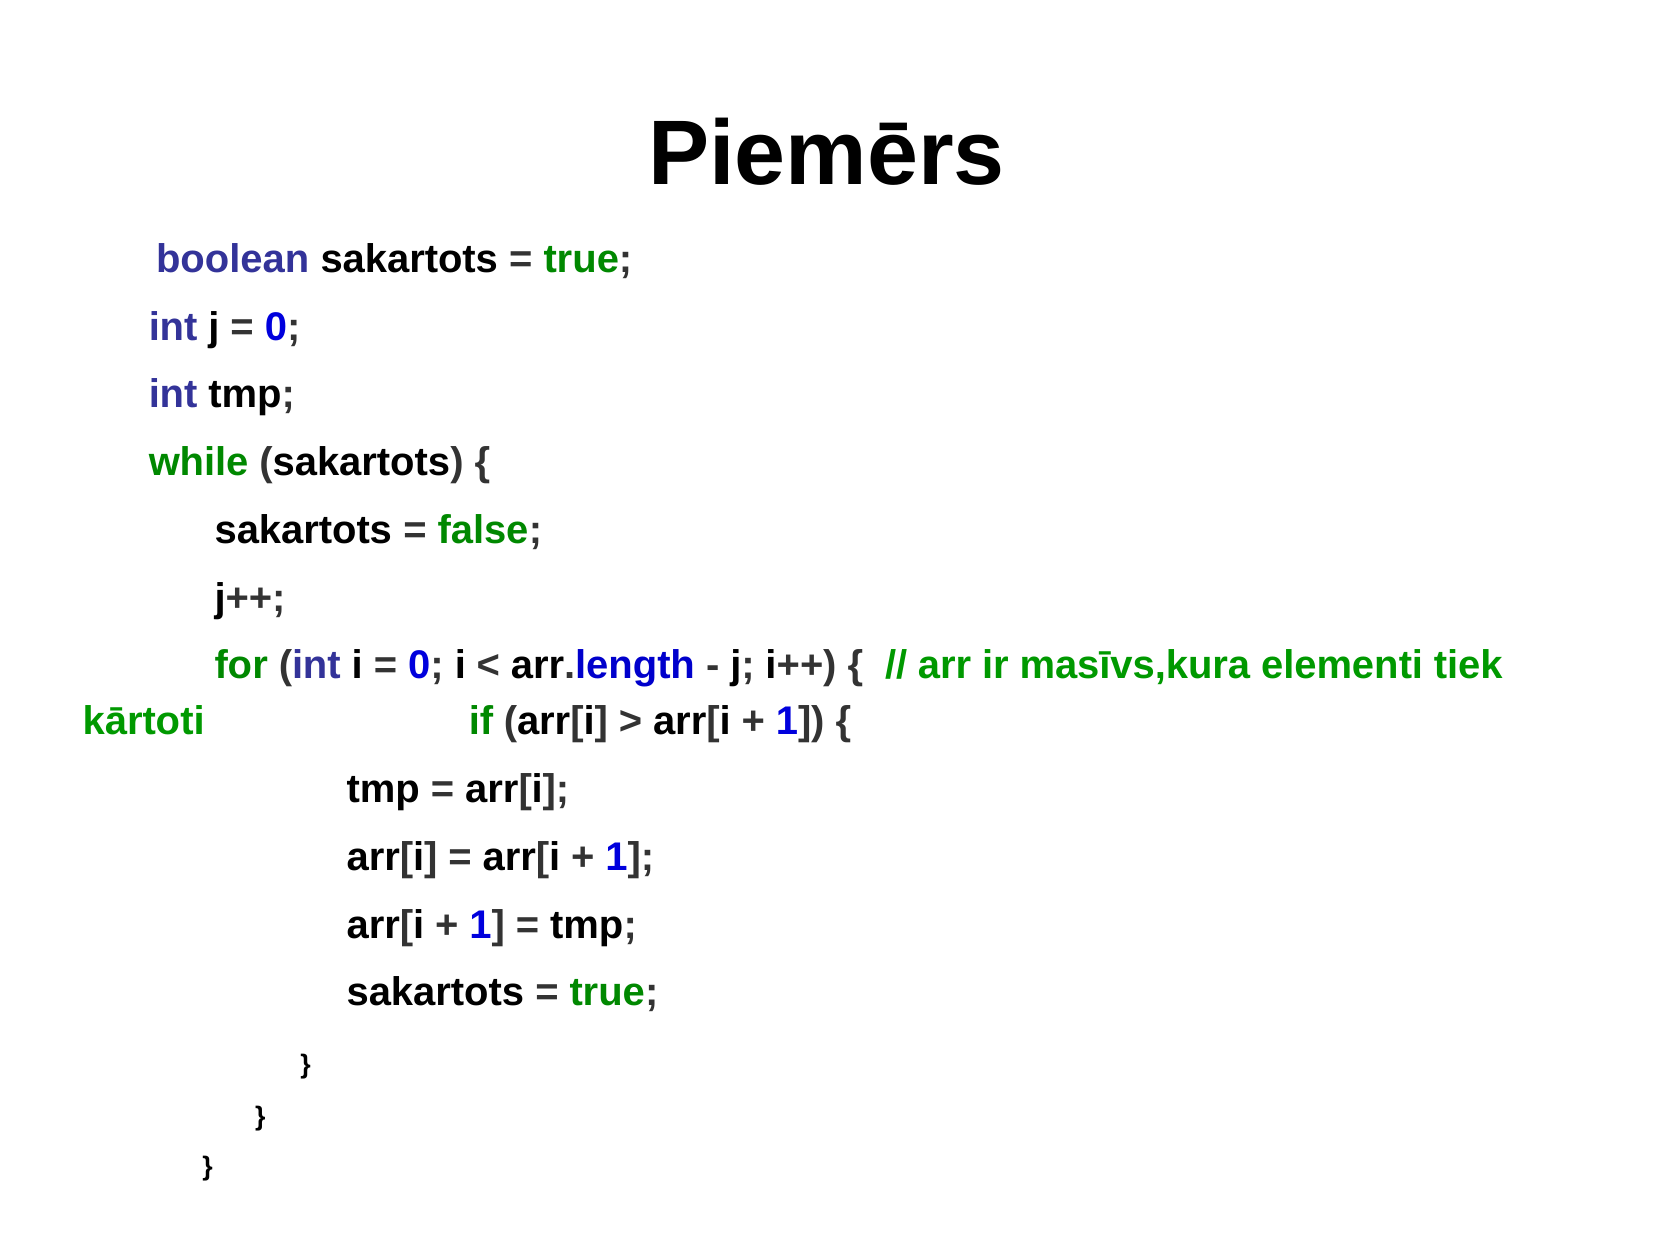

# Piemērs
 boolean sakartots = true;
 int j = 0;
 int tmp;
 while (sakartots) {
 sakartots = false;
 j++;
 for (int i = 0; i < arr.length - j; i++) { // arr ir masīvs,kura elementi tiek kārtoti if (arr[i] > arr[i + 1]) {
 tmp = arr[i];
 arr[i] = arr[i + 1];
 arr[i + 1] = tmp;
 sakartots = true;
 							 }
 }
 	 }